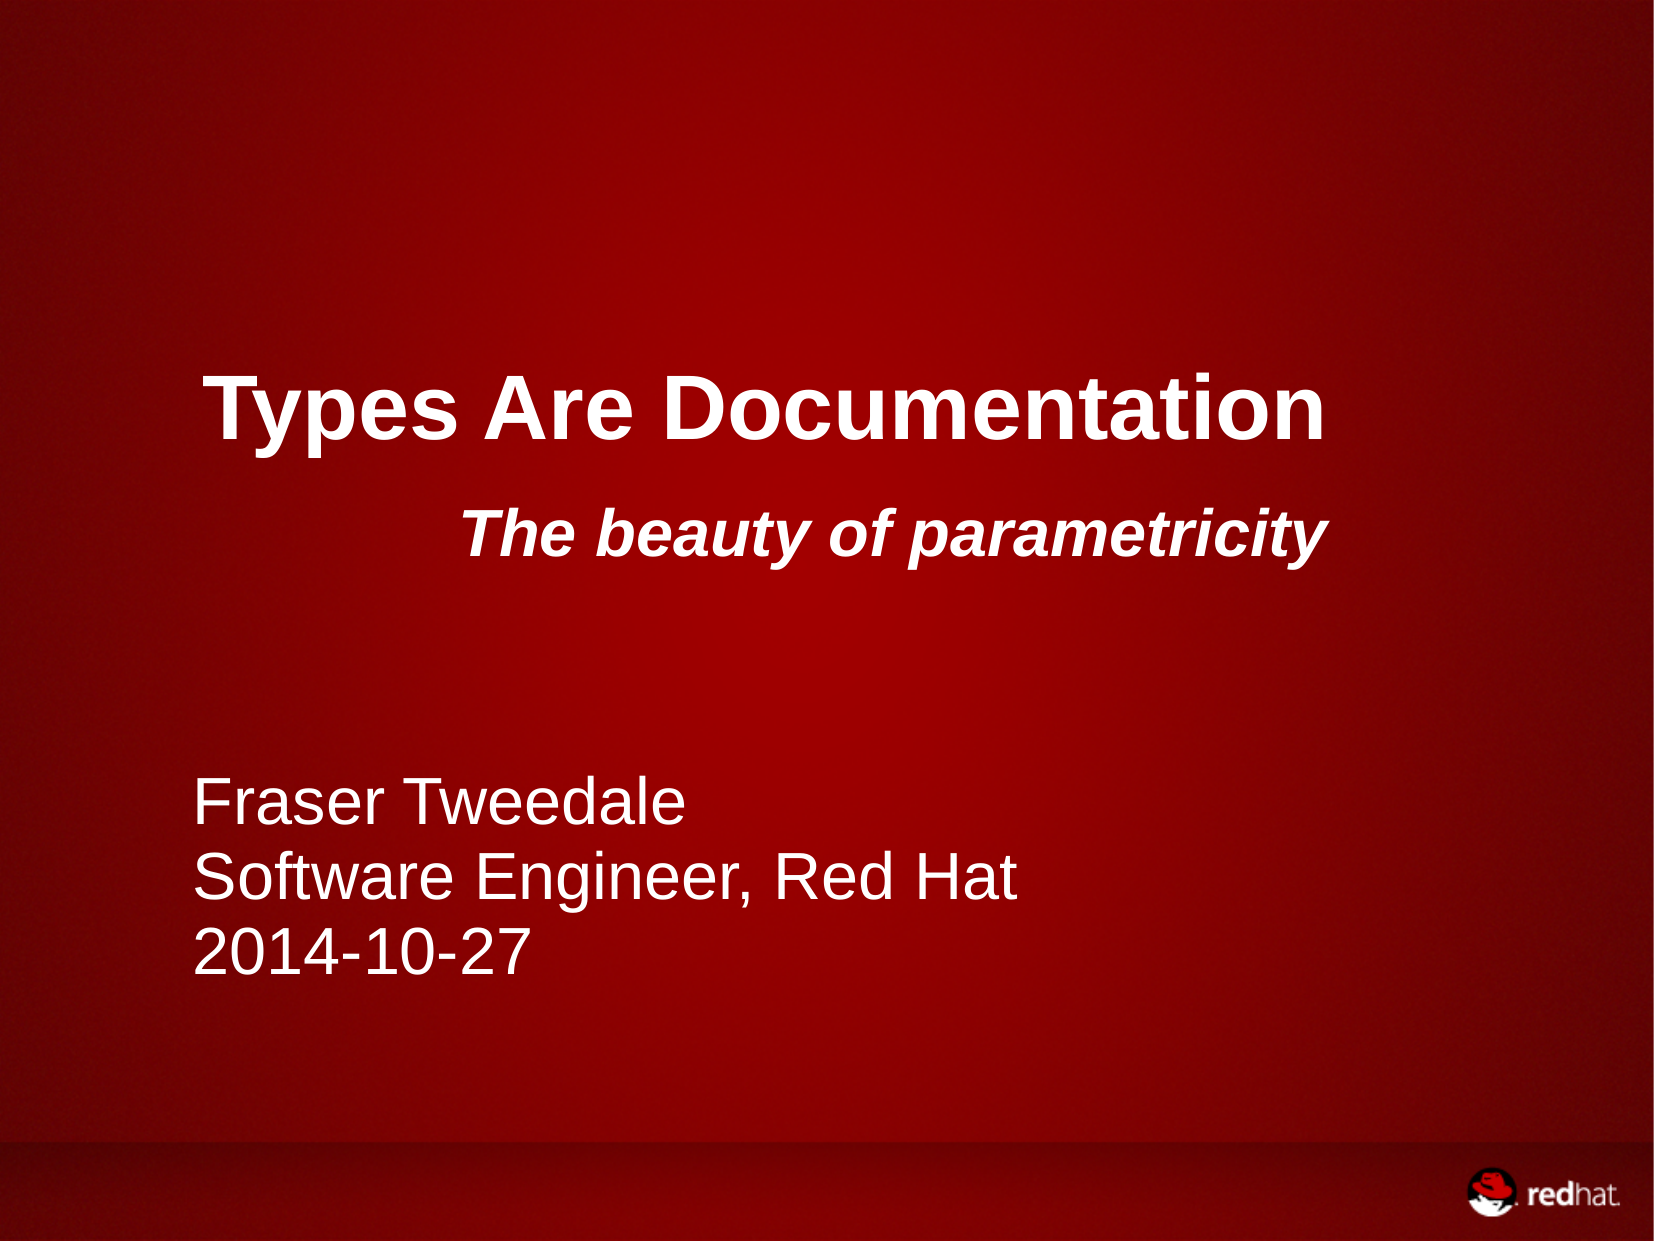

Types Are Documentation
The beauty of parametricity
Fraser Tweedale
Software Engineer, Red Hat
2014-10-27